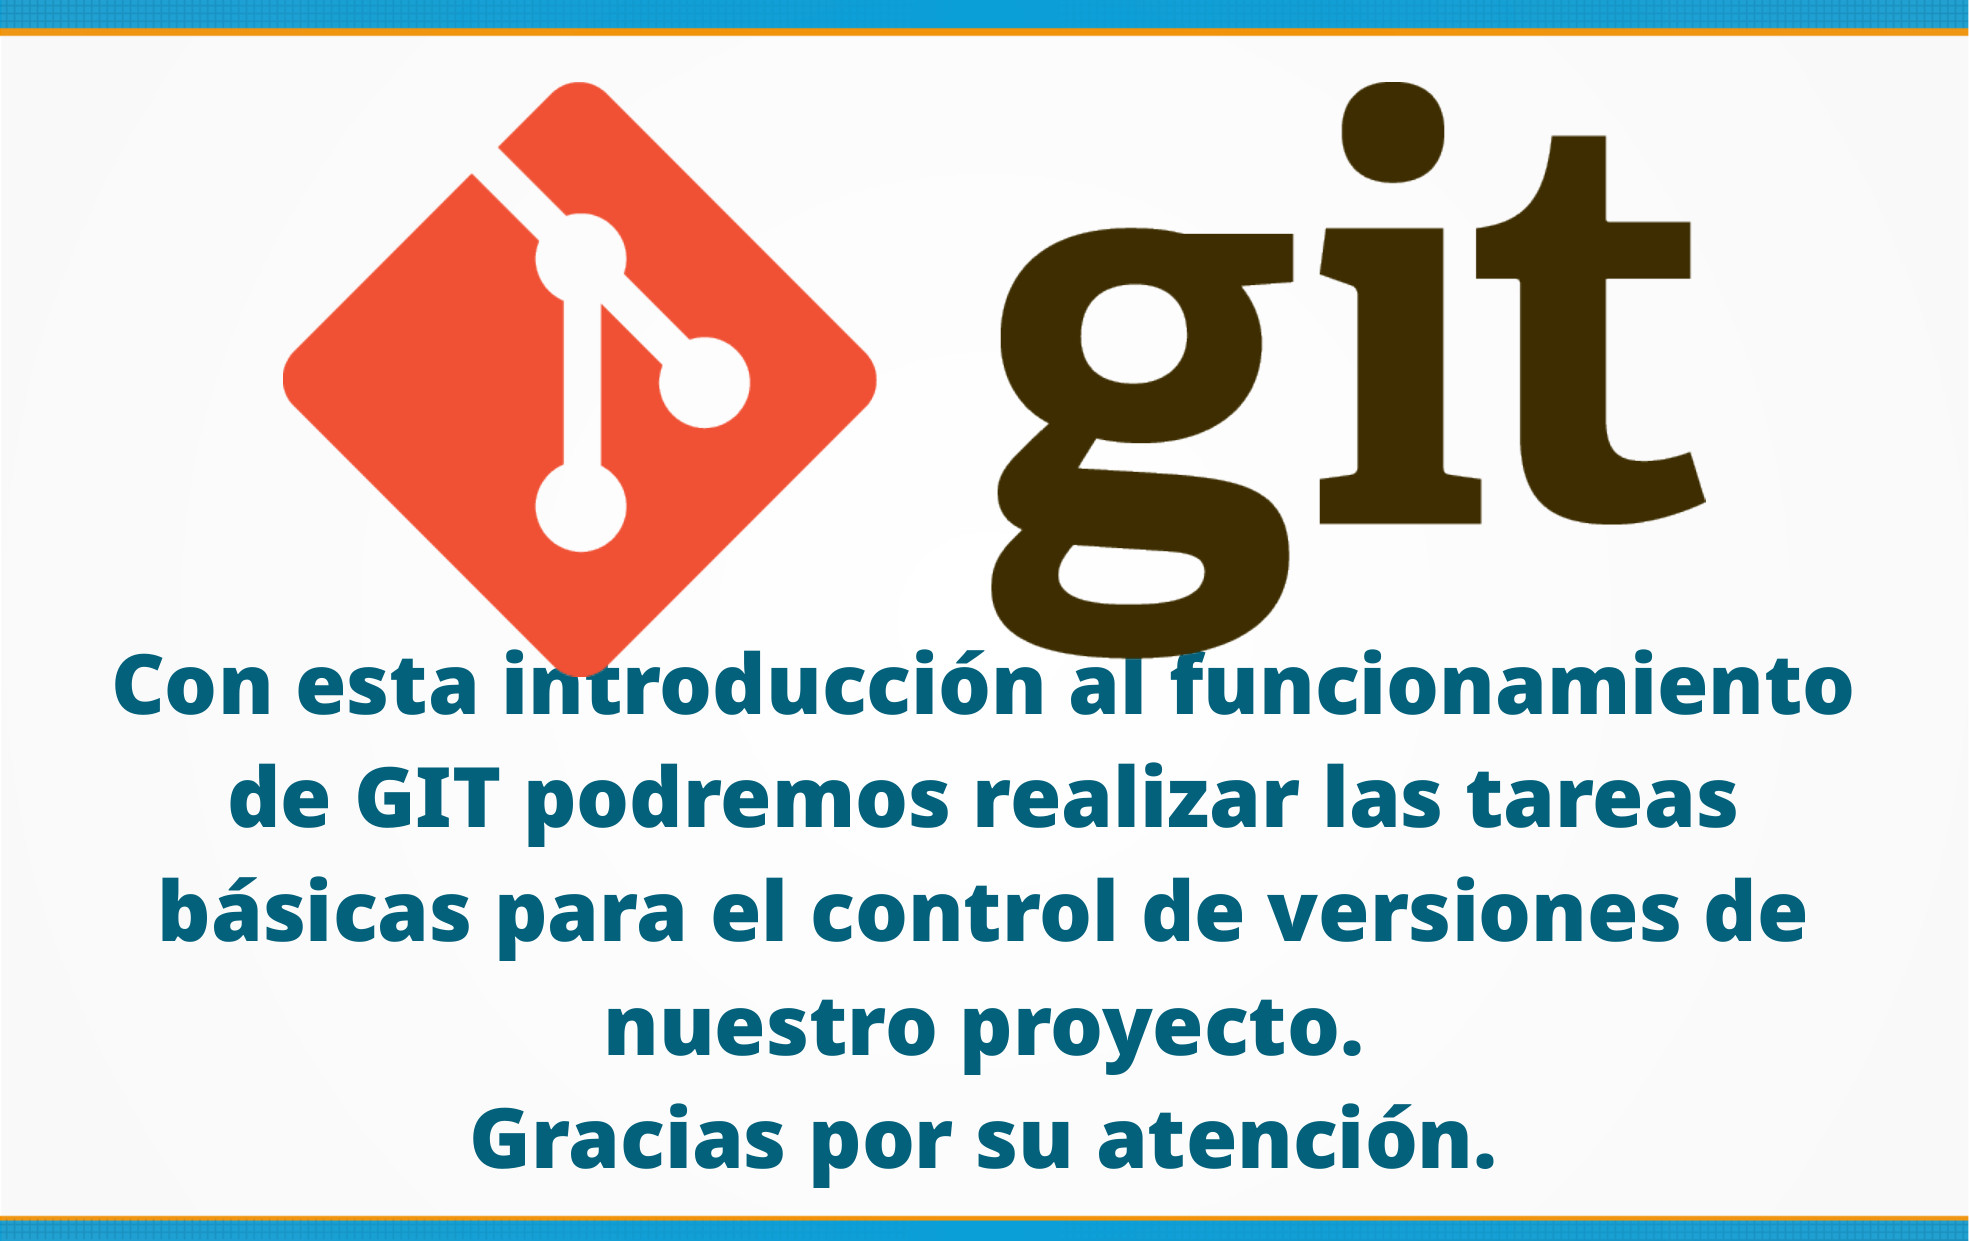

# Con esta introducción al funcionamiento de GIT podremos realizar las tareas básicas para el control de versiones de nuestro proyecto.
Gracias por su atención.